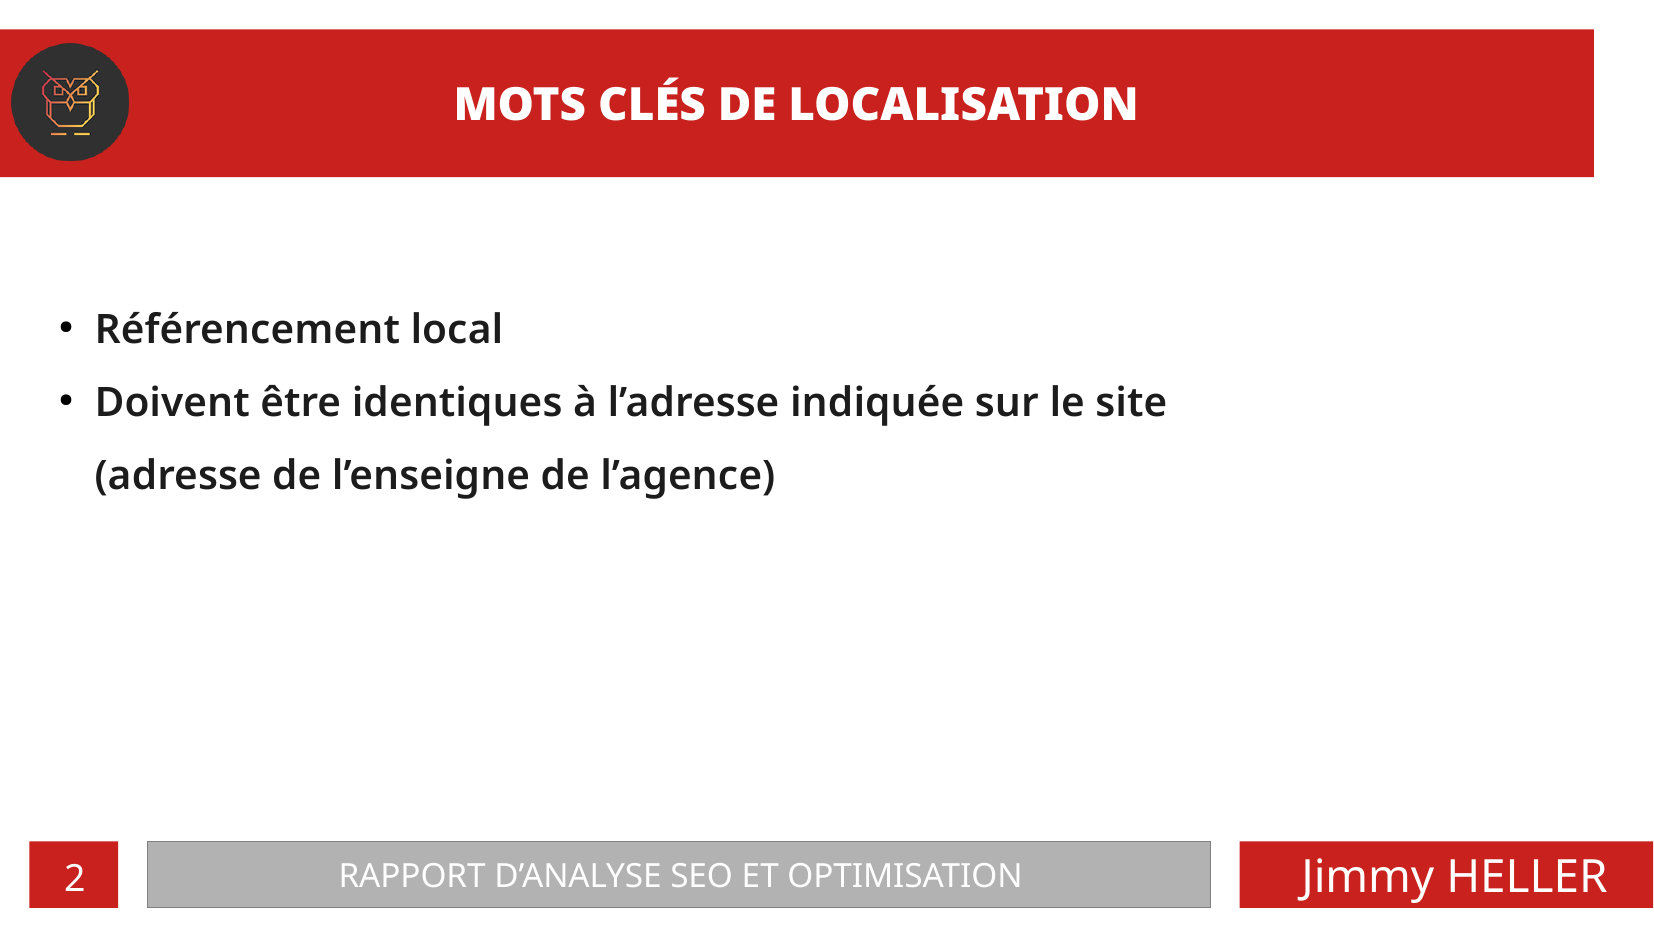

# MOTS CLÉS DE LOCALISATION
Référencement local
Doivent être identiques à l’adresse indiquée sur le site
(adresse de l’enseigne de l’agence)
RAPPORT D’ANALYSE SEO ET OPTIMISATION
2
Jimmy HELLER